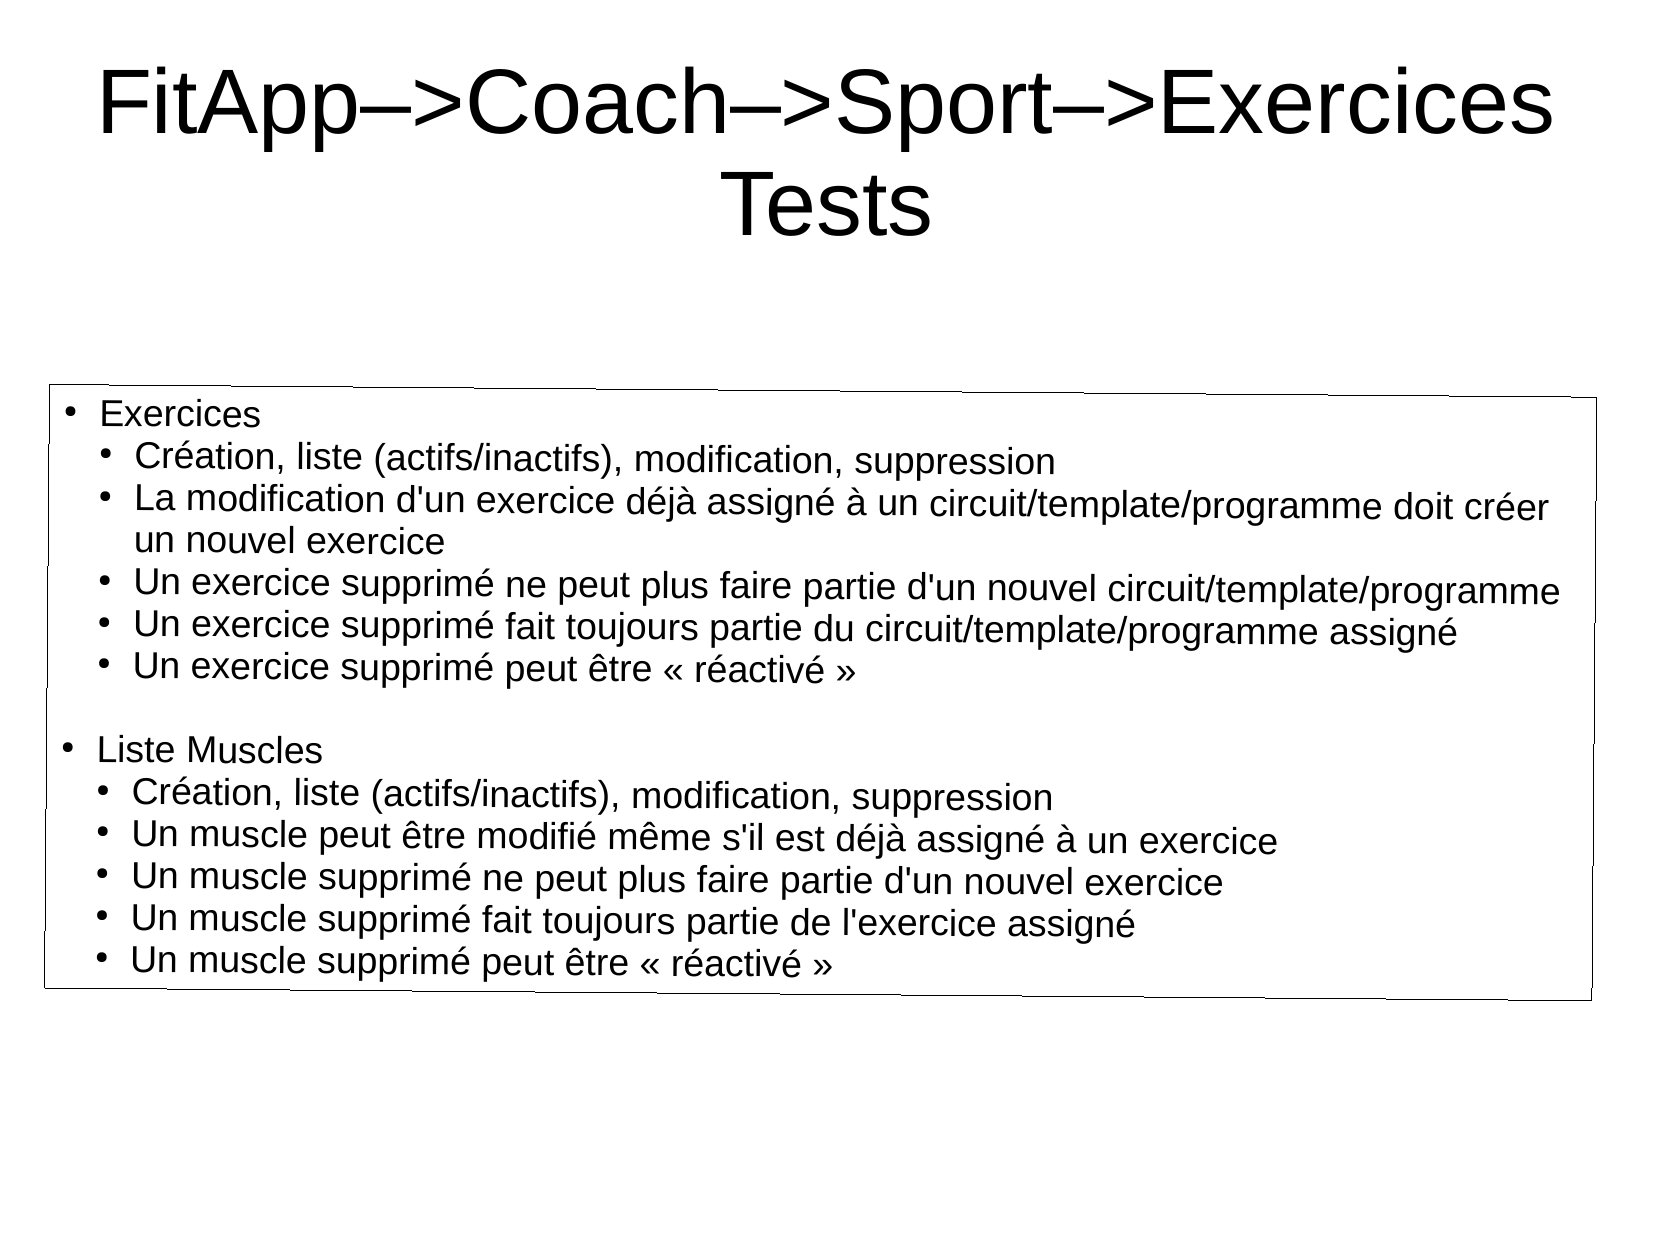

# FitApp–>Coach–>Sport–>Exercices Tests
Exercices
Création, liste (actifs/inactifs), modification, suppression
La modification d'un exercice déjà assigné à un circuit/template/programme doit créer un nouvel exercice
Un exercice supprimé ne peut plus faire partie d'un nouvel circuit/template/programme
Un exercice supprimé fait toujours partie du circuit/template/programme assigné
Un exercice supprimé peut être « réactivé »
Liste Muscles
Création, liste (actifs/inactifs), modification, suppression
Un muscle peut être modifié même s'il est déjà assigné à un exercice
Un muscle supprimé ne peut plus faire partie d'un nouvel exercice
Un muscle supprimé fait toujours partie de l'exercice assigné
Un muscle supprimé peut être « réactivé »